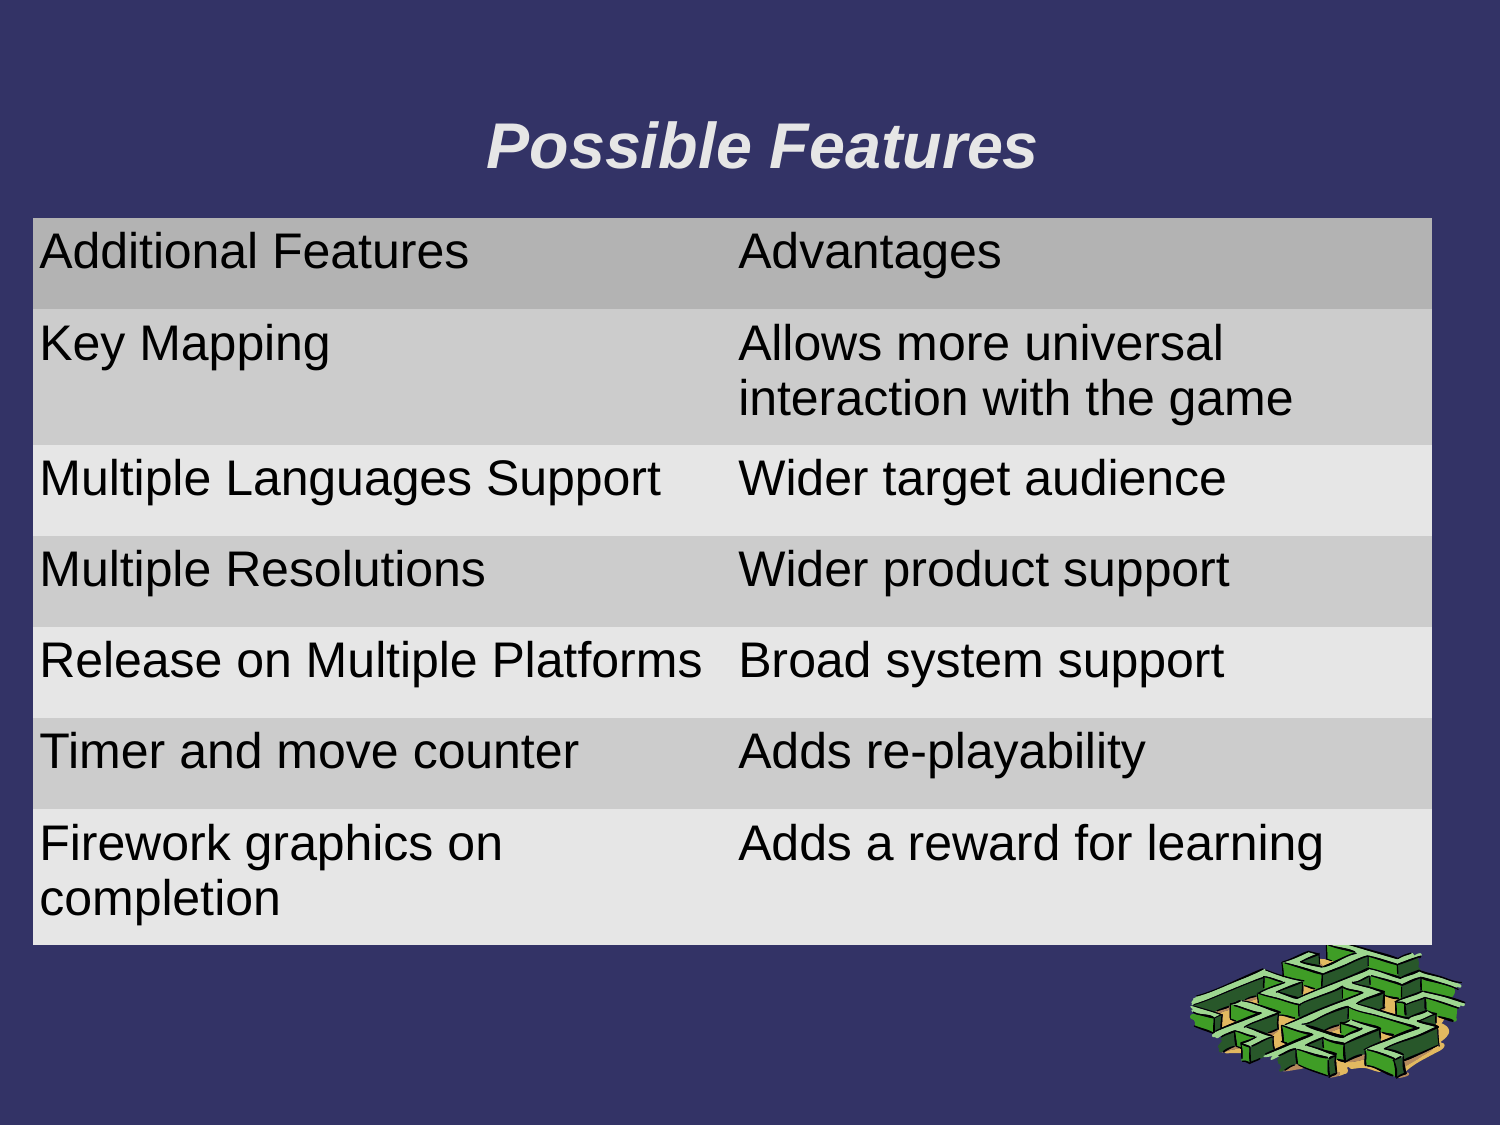

# Possible Features
| Additional Features | Advantages |
| --- | --- |
| Key Mapping | Allows more universal interaction with the game |
| Multiple Languages Support | Wider target audience |
| Multiple Resolutions | Wider product support |
| Release on Multiple Platforms | Broad system support |
| Timer and move counter | Adds re-playability |
| Firework graphics on completion | Adds a reward for learning |